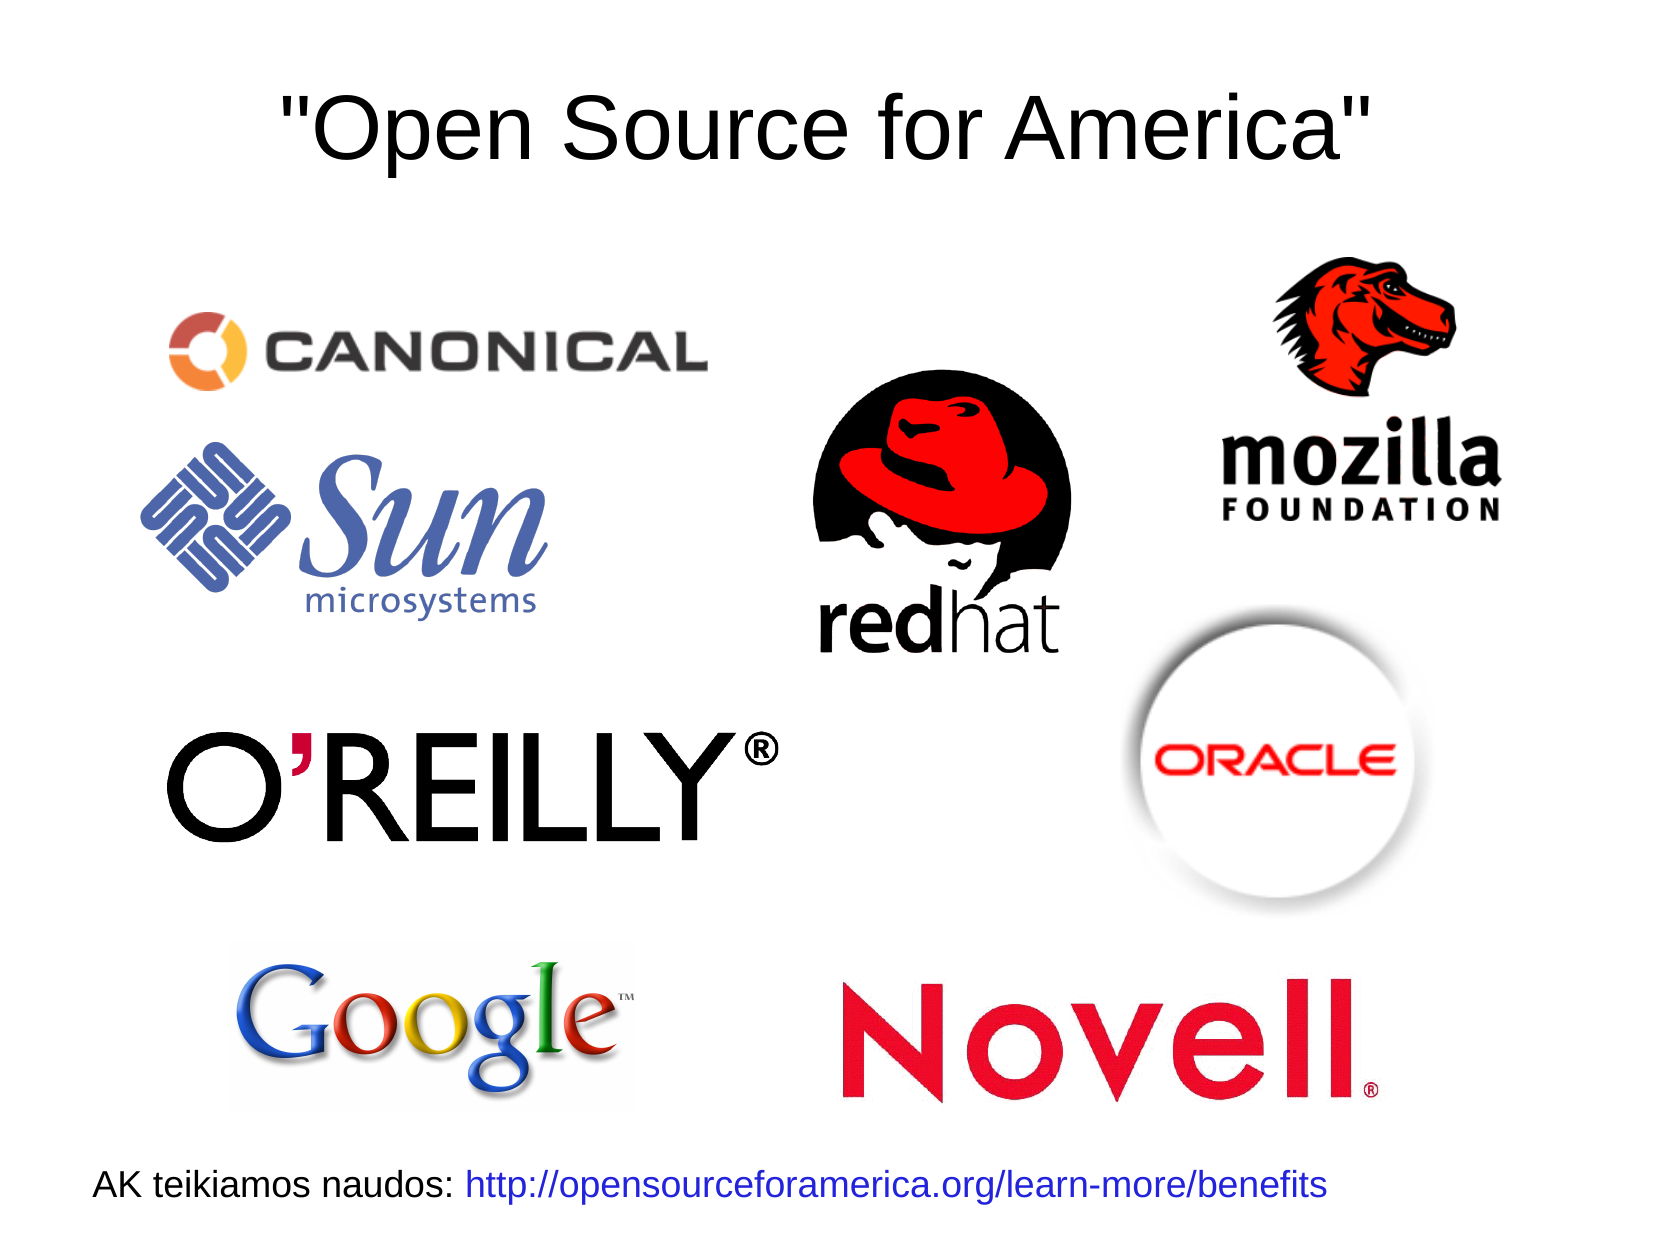

# "Open Source for America"
AK teikiamos naudos: http://opensourceforamerica.org/learn-more/benefits